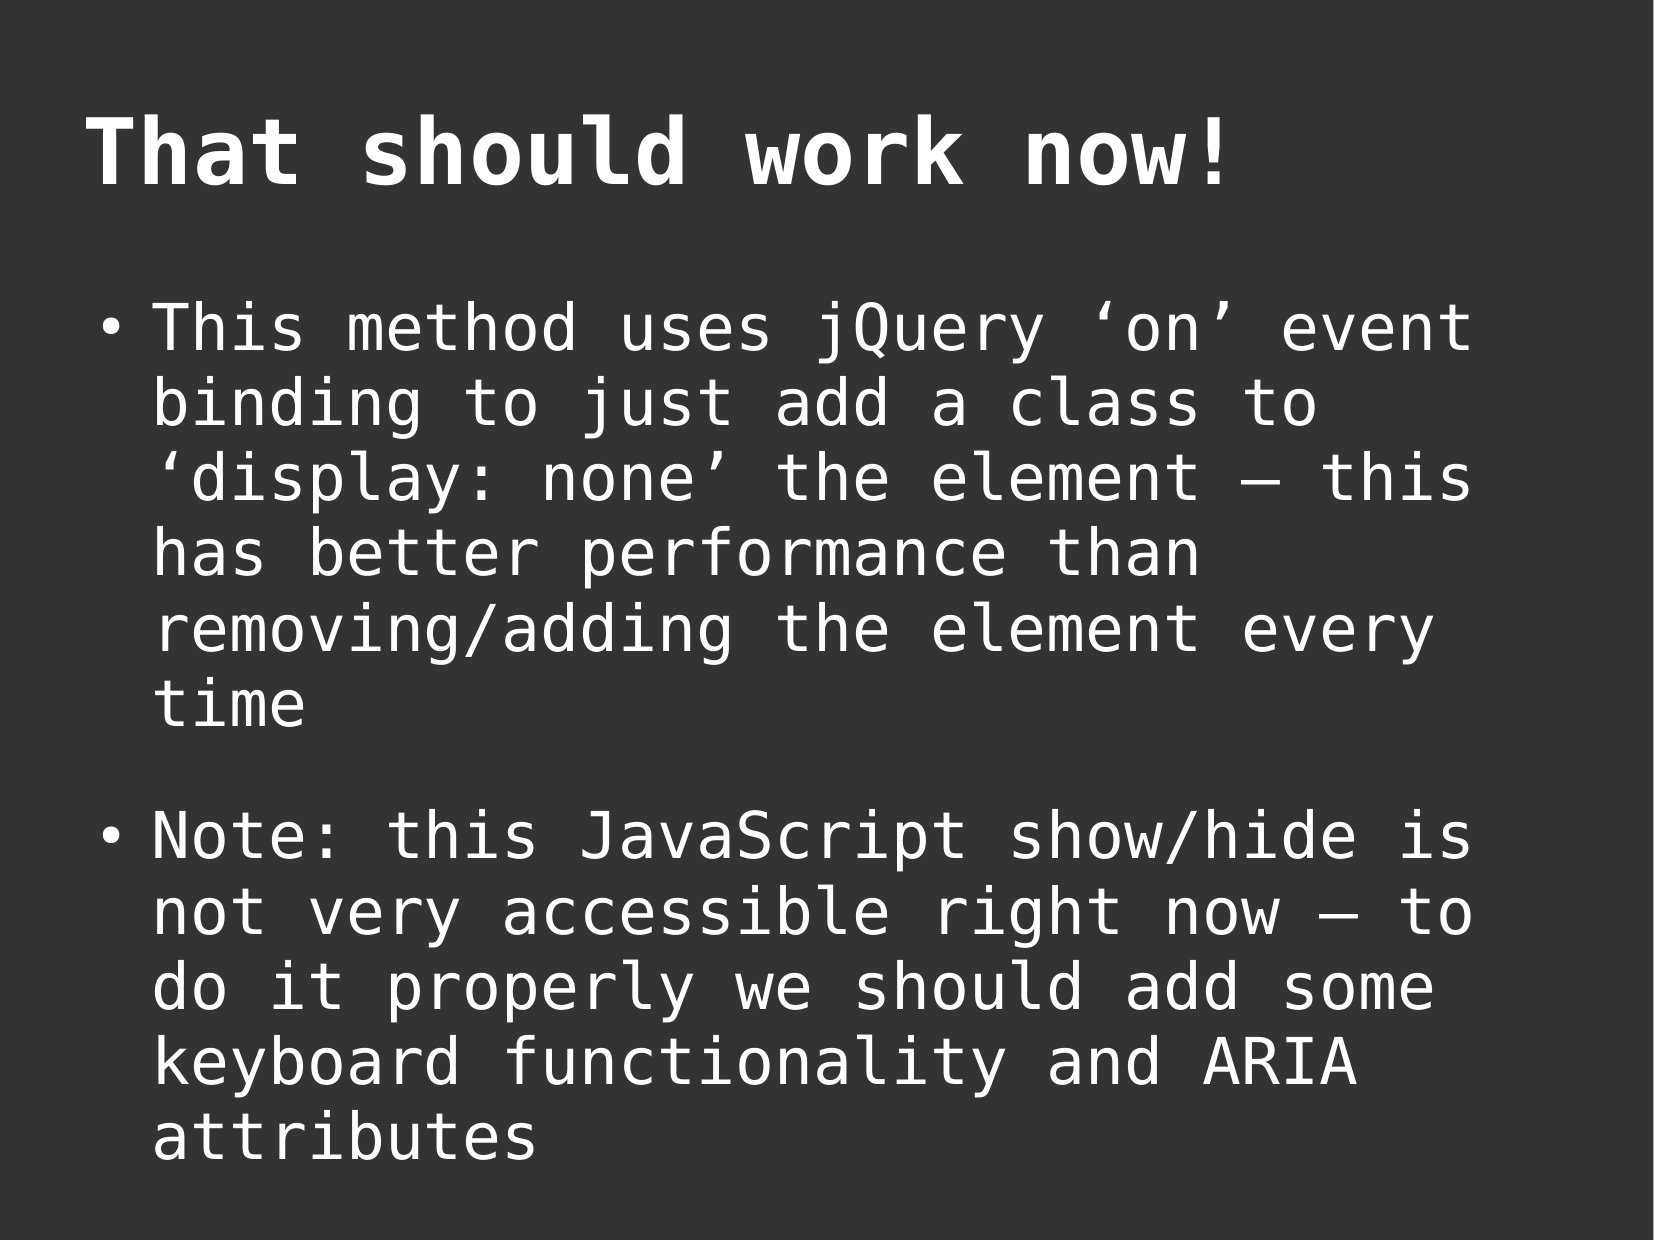

# That should work now!
This method uses jQuery ‘on’ event binding to just add a class to ‘display: none’ the element – this has better performance than removing/adding the element every time
Note: this JavaScript show/hide is not very accessible right now – to do it properly we should add some keyboard functionality and ARIA attributes